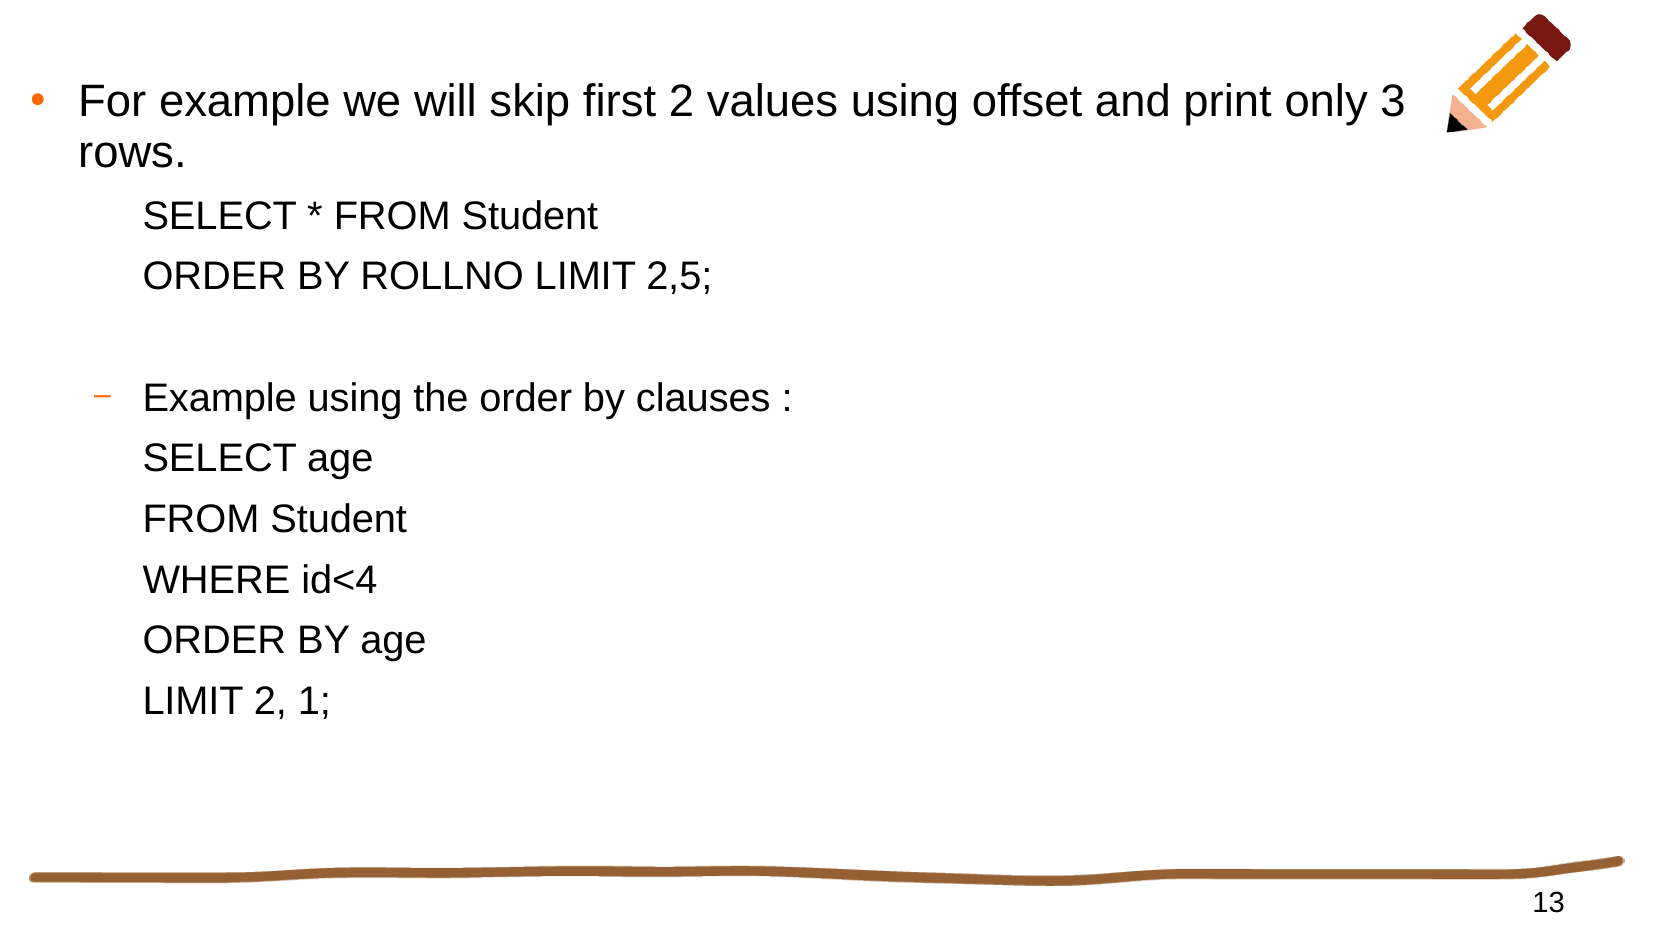

# For example we will skip first 2 values using offset and print only 3 rows.
SELECT * FROM Student
ORDER BY ROLLNO LIMIT 2,5;
Example using the order by clauses :
SELECT age
FROM Student
WHERE id<4
ORDER BY age
LIMIT 2, 1;
13